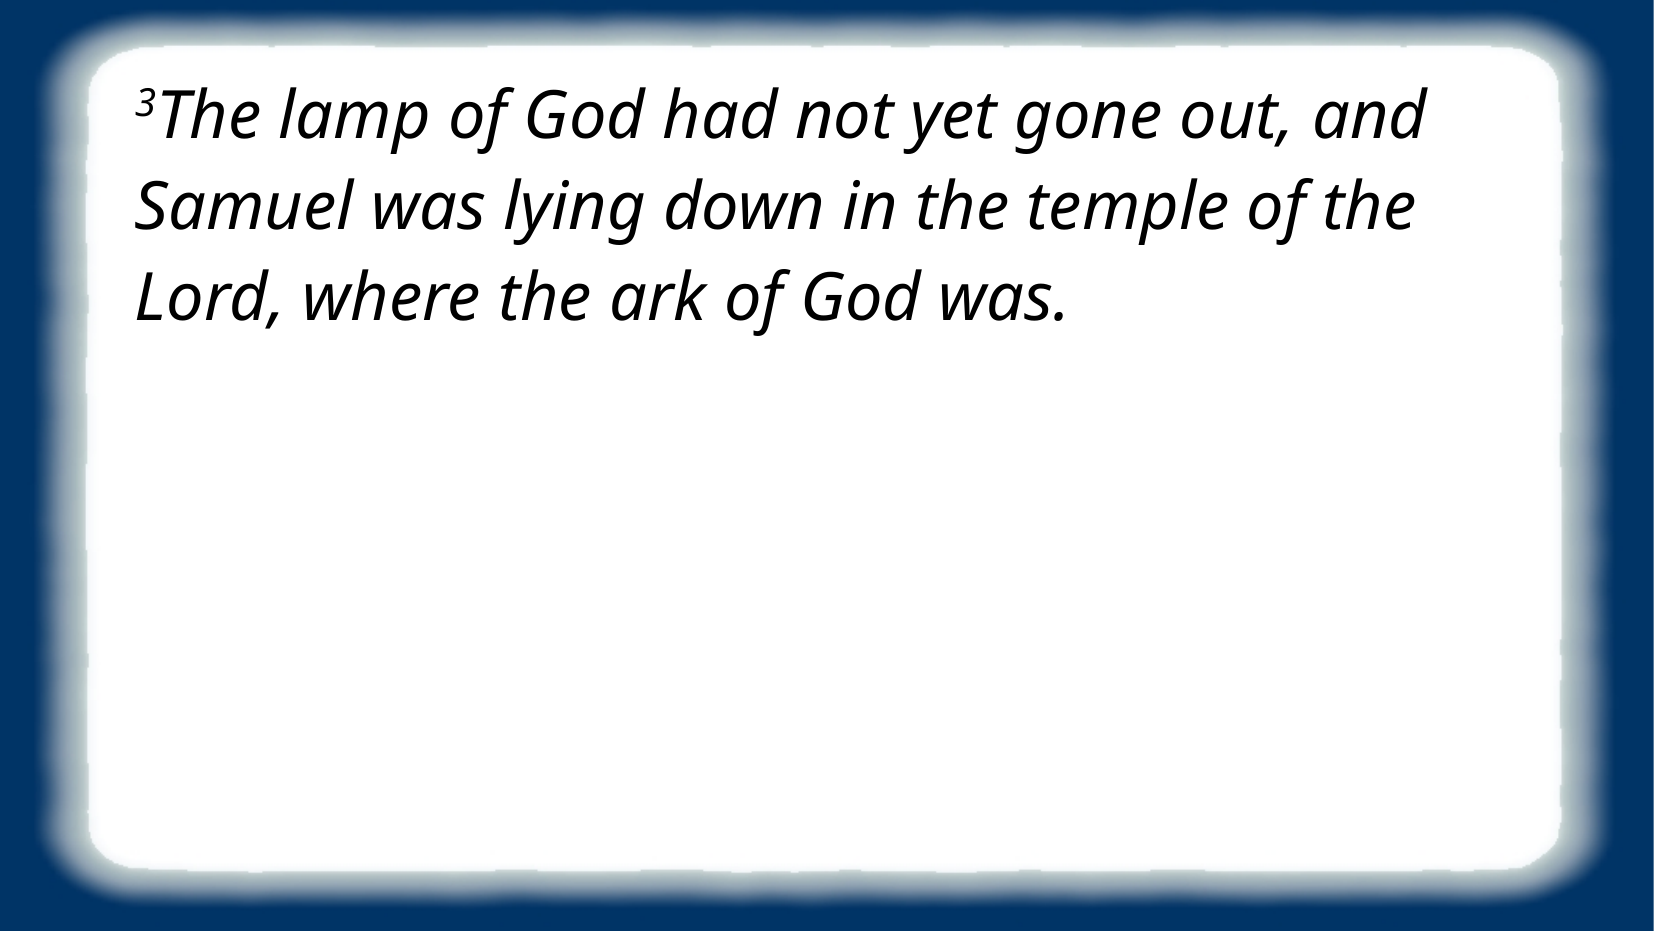

3The lamp of God had not yet gone out, and Samuel was lying down in the temple of the Lord, where the ark of God was.